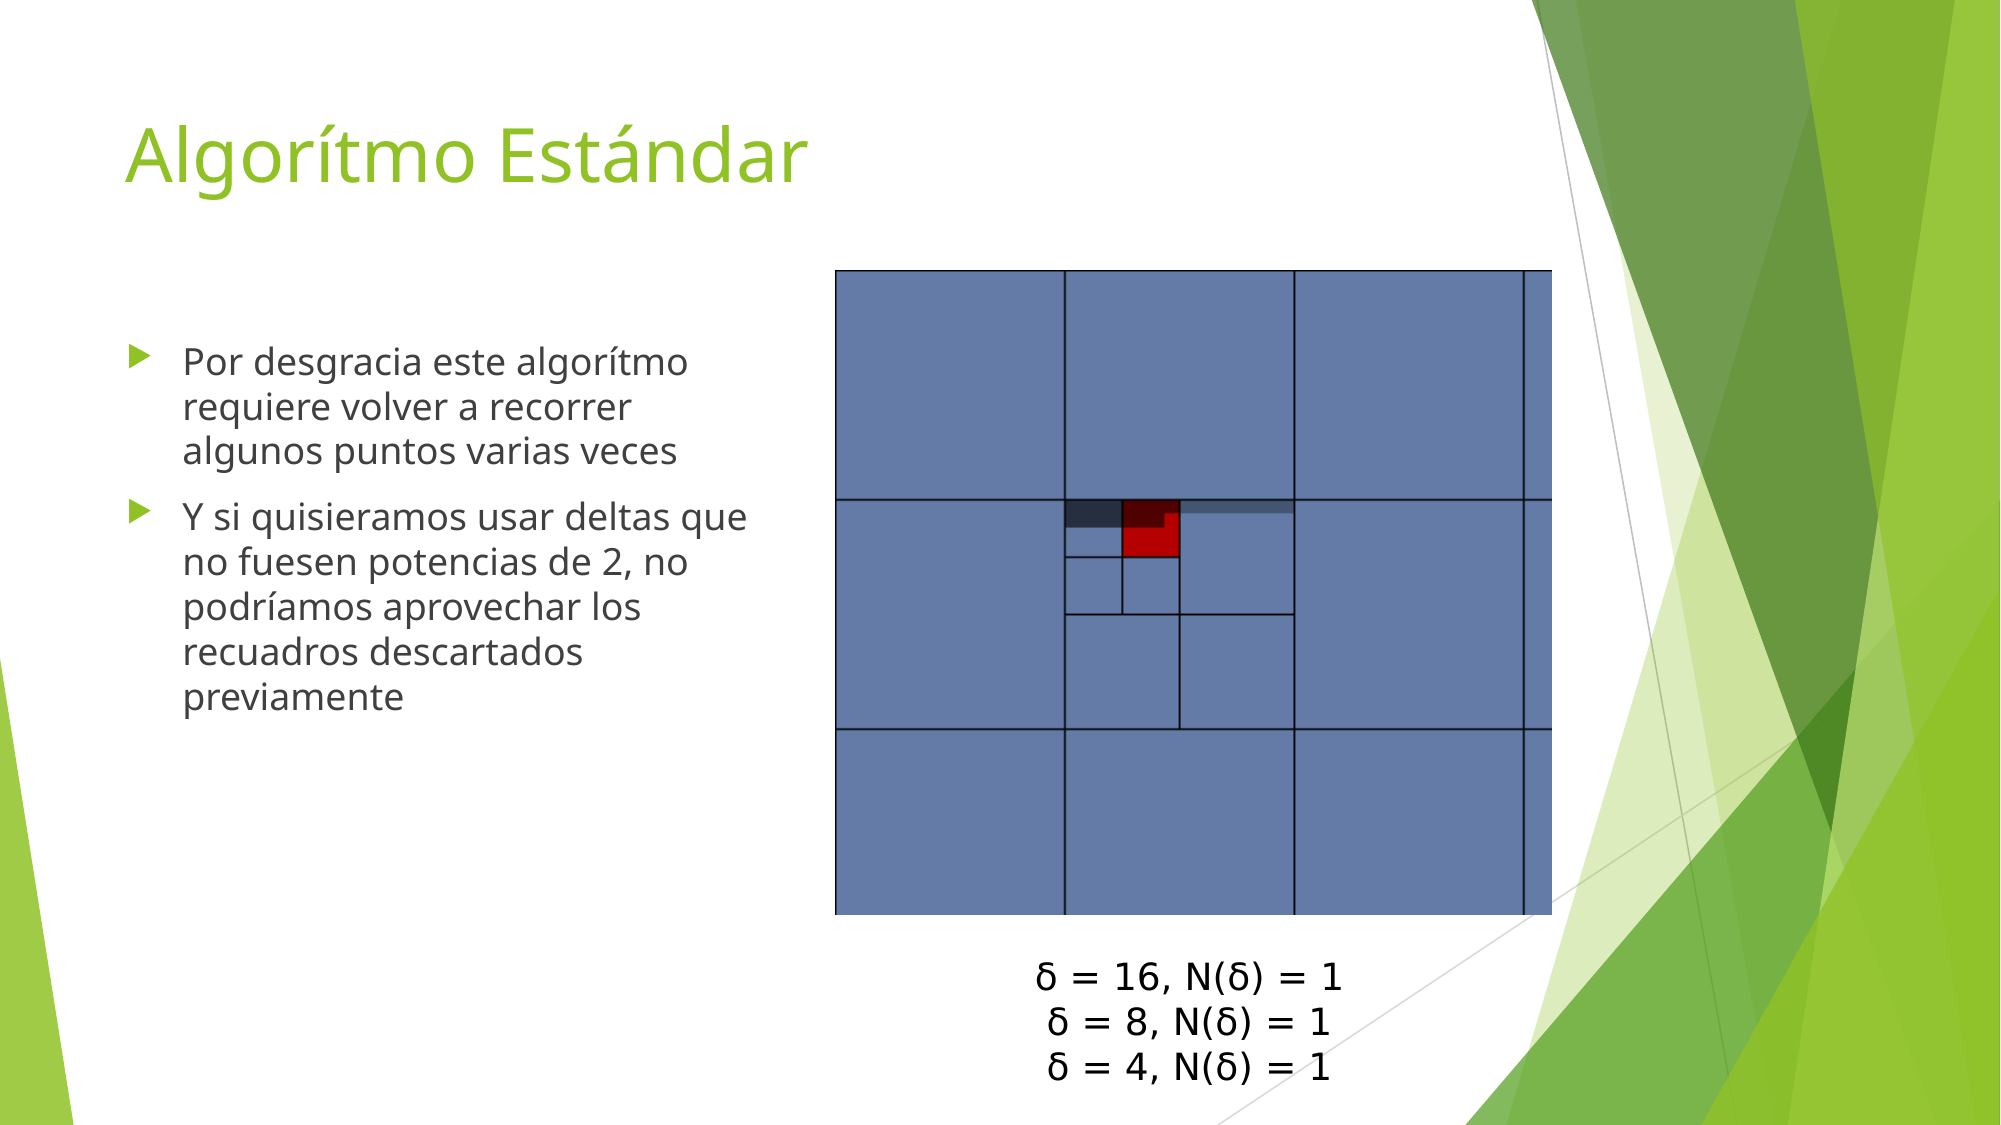

# Algorítmo Estándar
Por desgracia este algorítmo requiere volver a recorrer algunos puntos varias veces
Y si quisieramos usar deltas que no fuesen potencias de 2, no podríamos aprovechar los recuadros descartados previamente
δ = 16, N(δ) = 1
δ = 8, N(δ) = 1
δ = 4, N(δ) = 1